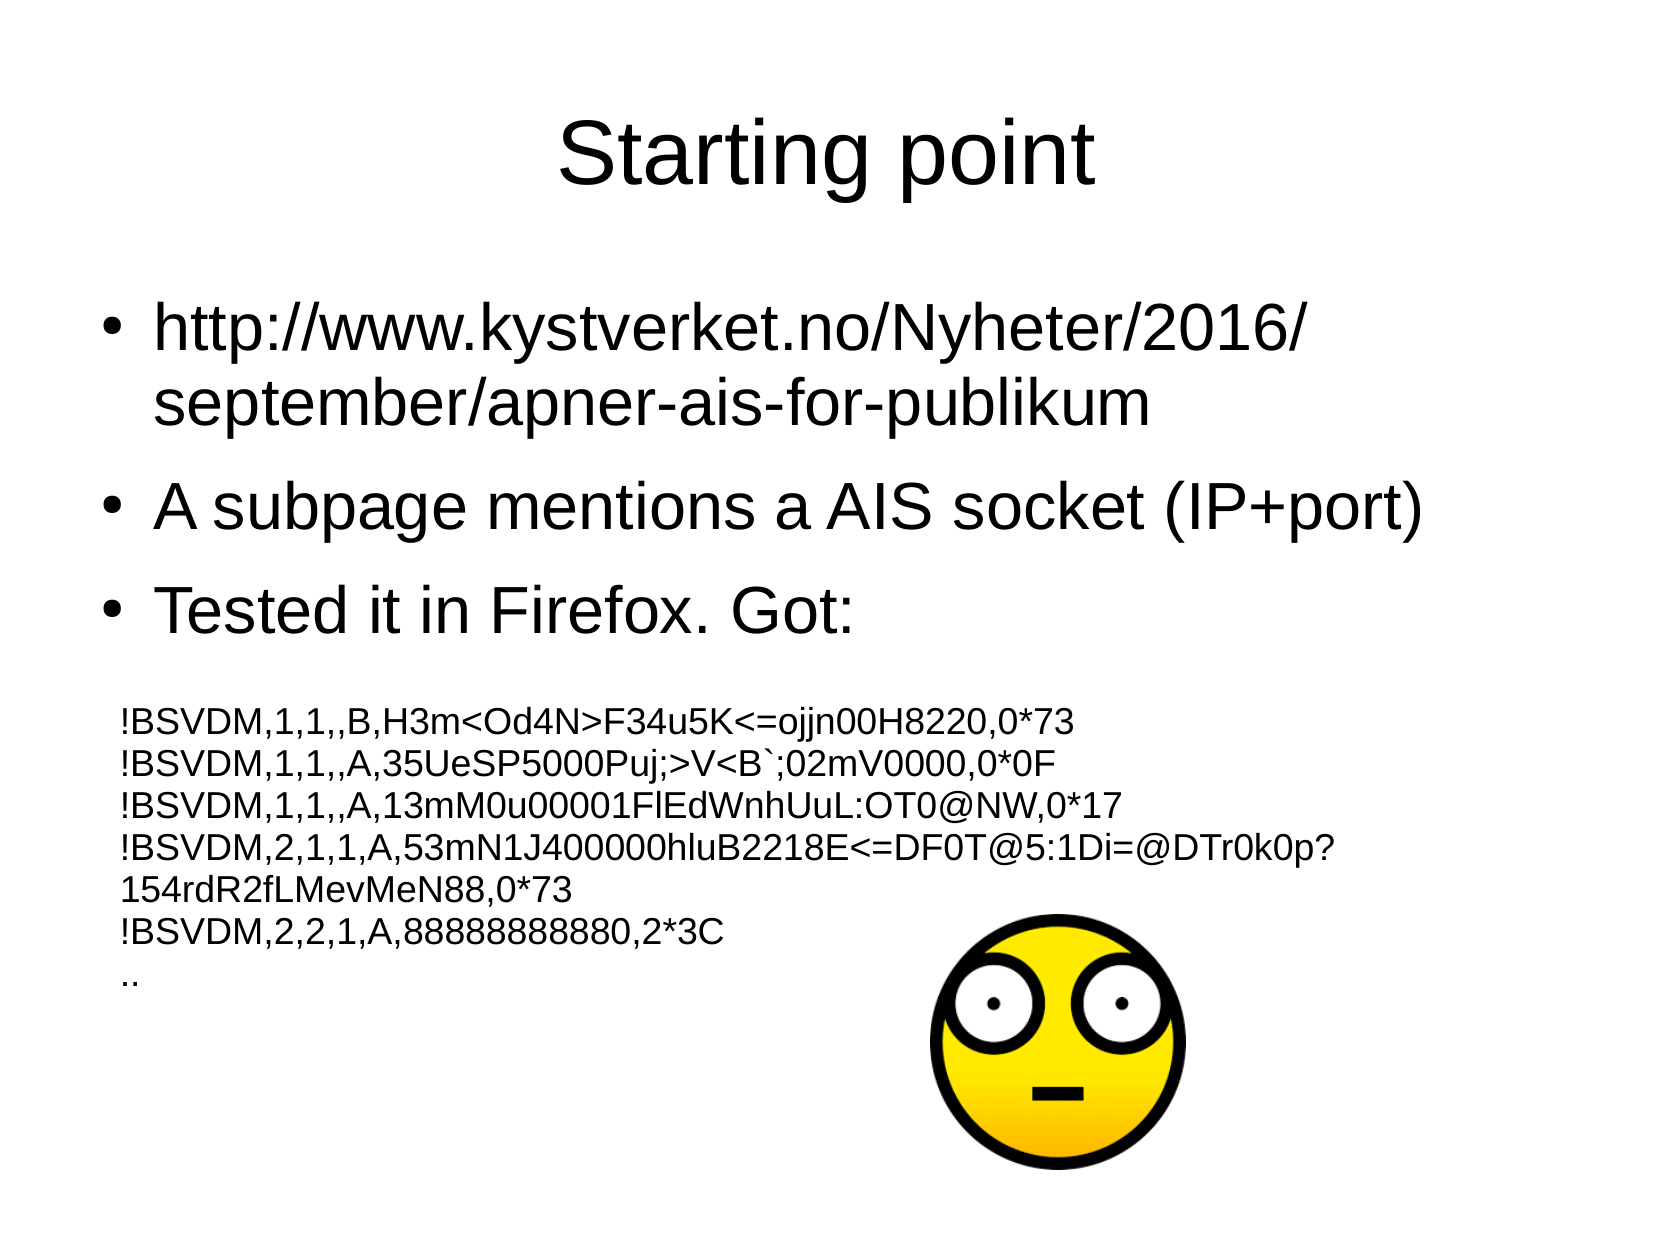

# Starting point
http://www.kystverket.no/Nyheter/2016/september/apner-ais-for-publikum
A subpage mentions a AIS socket (IP+port)
Tested it in Firefox. Got:
!BSVDM,1,1,,B,H3m<Od4N>F34u5K<=ojjn00H8220,0*73
!BSVDM,1,1,,A,35UeSP5000Puj;>V<B`;02mV0000,0*0F
!BSVDM,1,1,,A,13mM0u00001FlEdWnhUuL:OT0@NW,0*17
!BSVDM,2,1,1,A,53mN1J400000hluB2218E<=DF0T@5:1Di=@DTr0k0p?154rdR2fLMevMeN88,0*73
!BSVDM,2,2,1,A,88888888880,2*3C
..